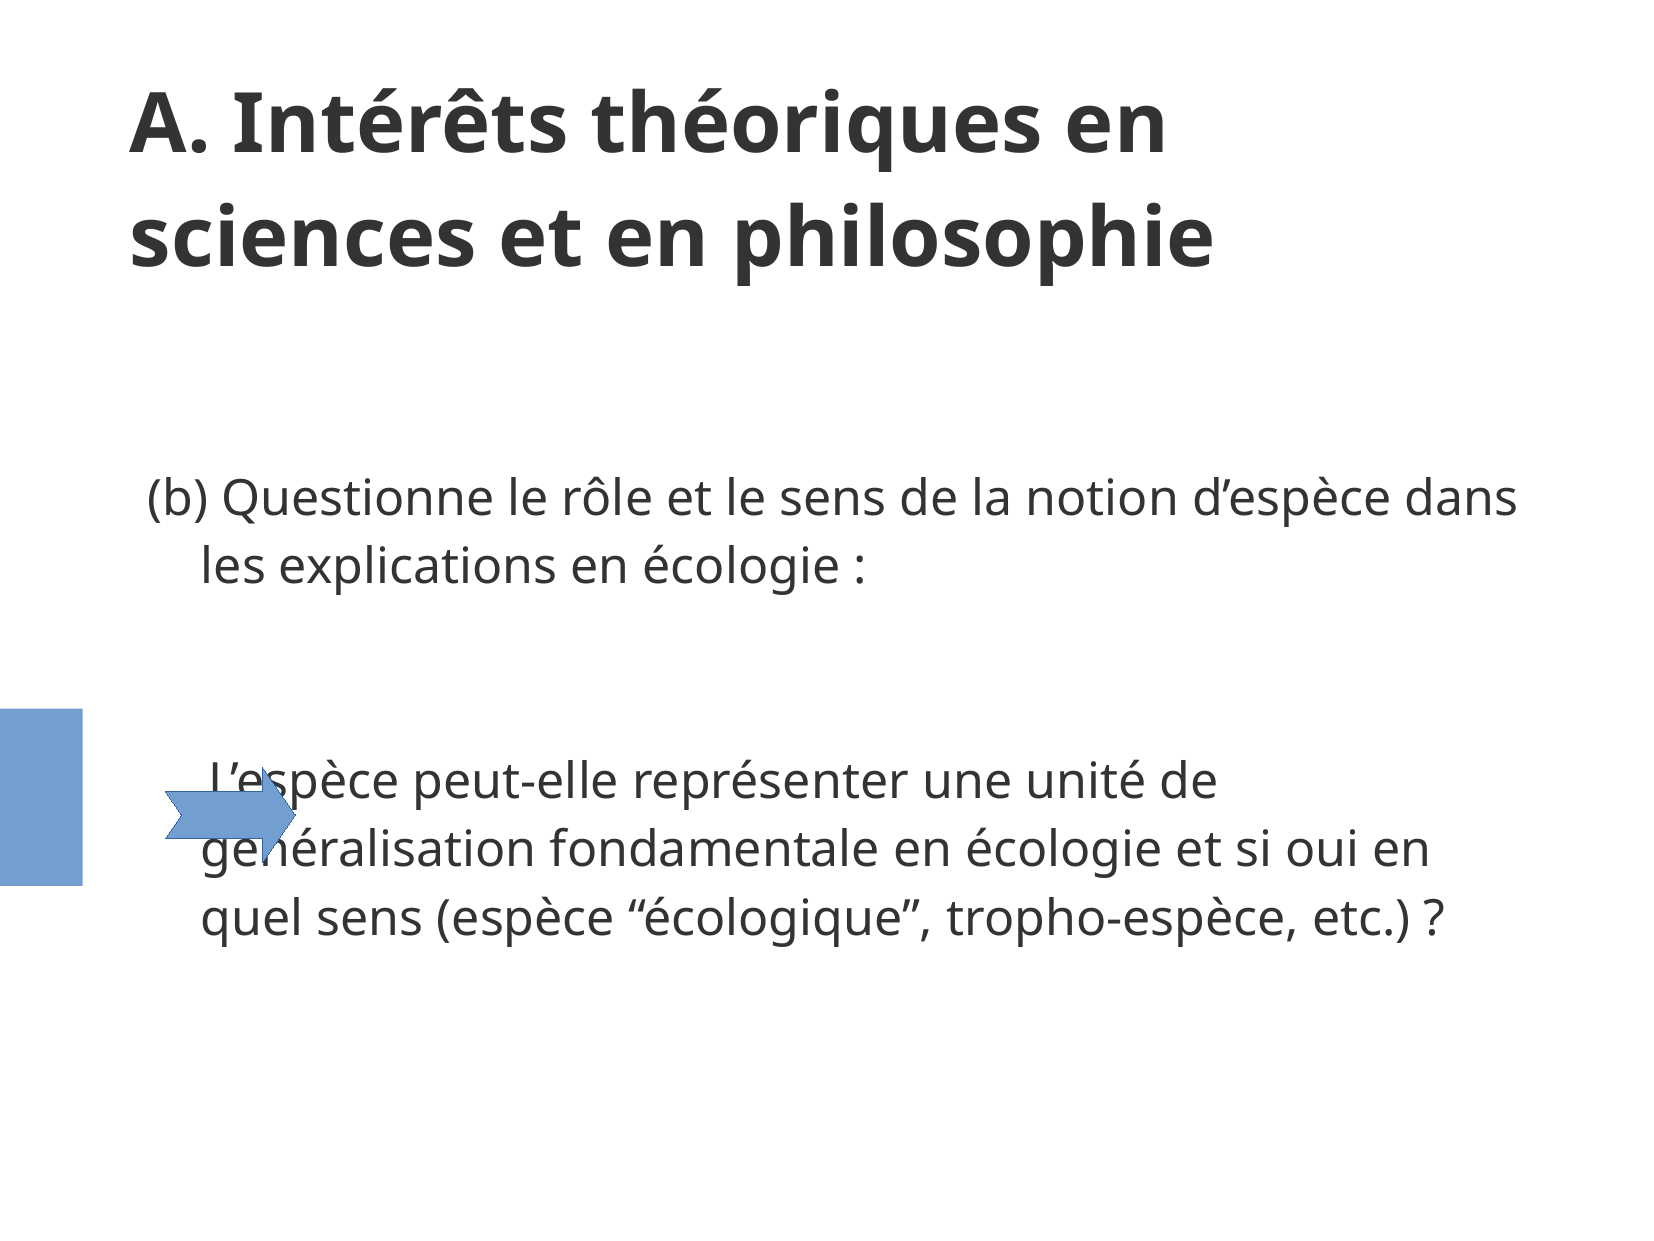

# A. Intérêts théoriques en sciences et en philosophie
 Questionne le rôle et le sens de la notion d’espèce dans les explications en écologie :
L’espèce peut-elle représenter une unité de généralisation fondamentale en écologie et si oui en quel sens (espèce “écologique”, tropho-espèce, etc.) ?